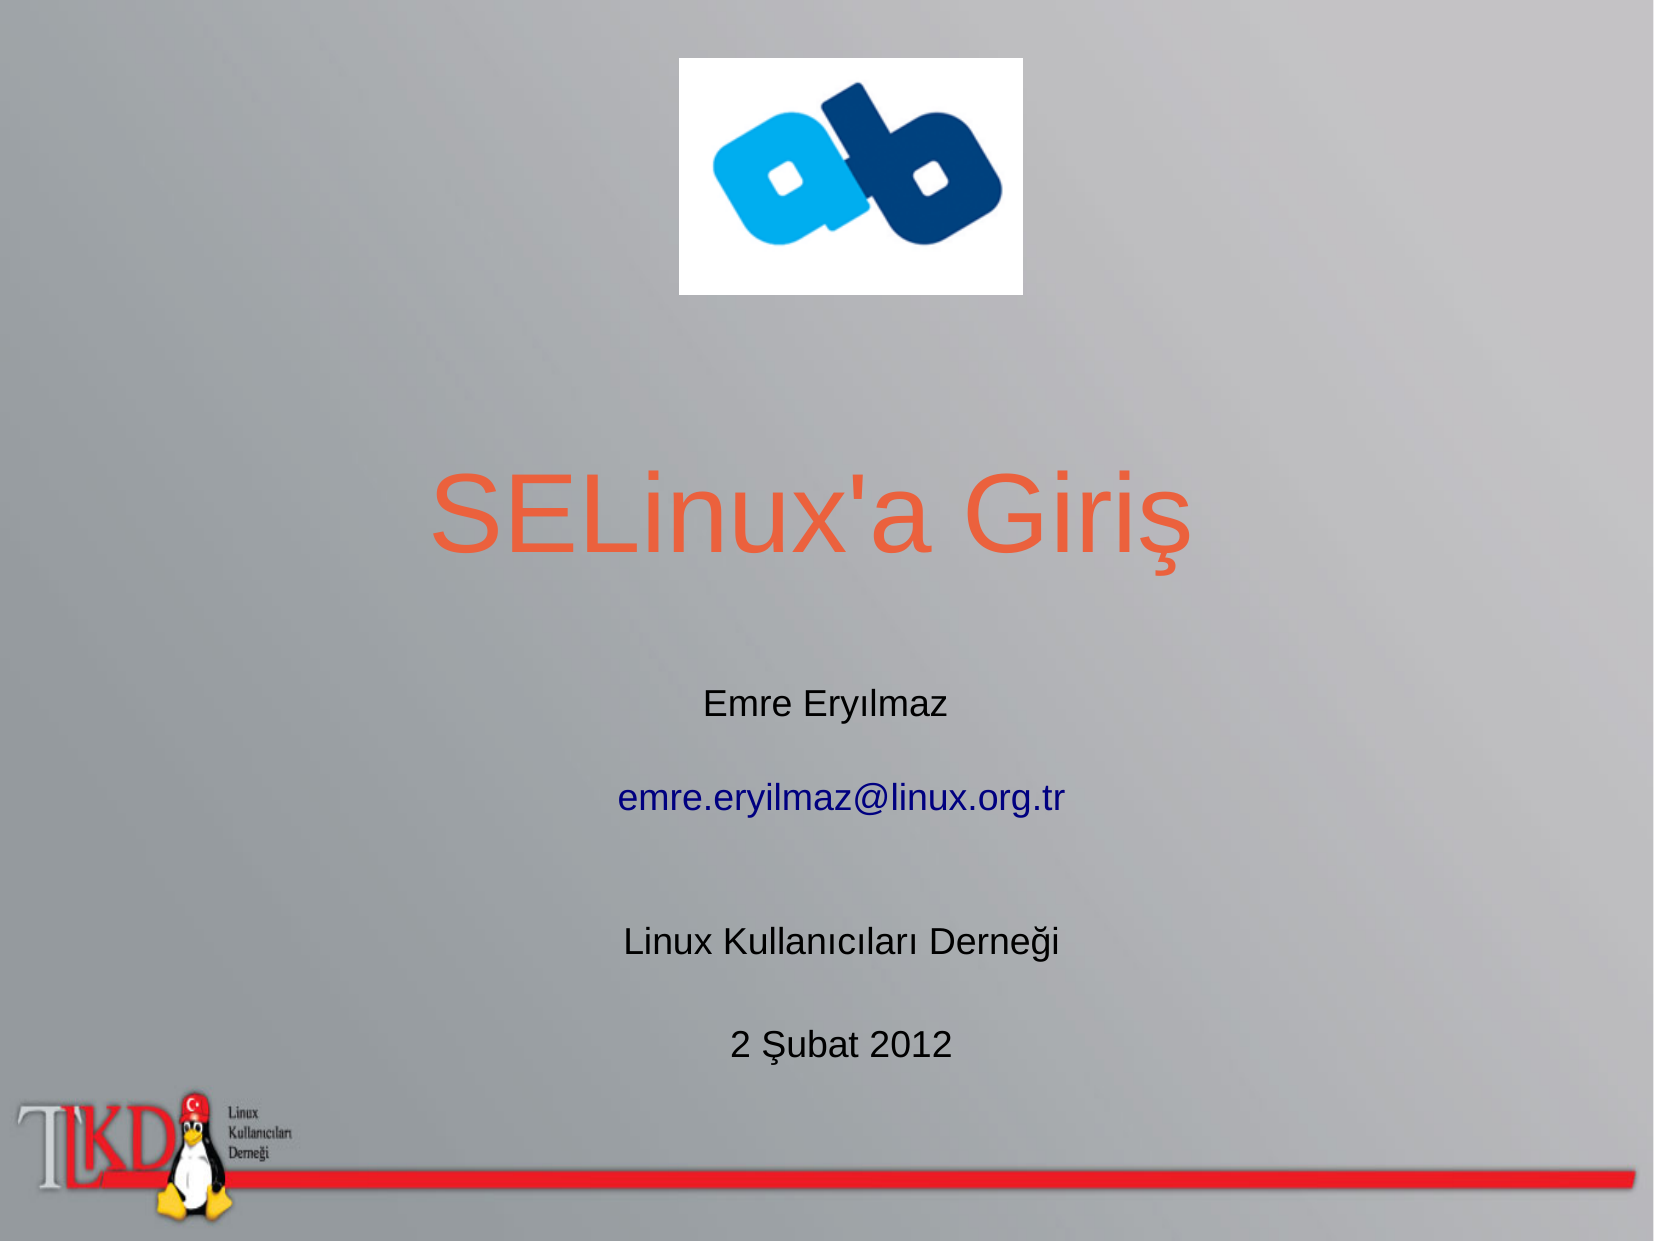

SELinux'a Giriş
 Emre Eryılmaz
 emre.eryilmaz@linux.org.tr
Linux Kullanıcıları Derneği
2 Şubat 2012